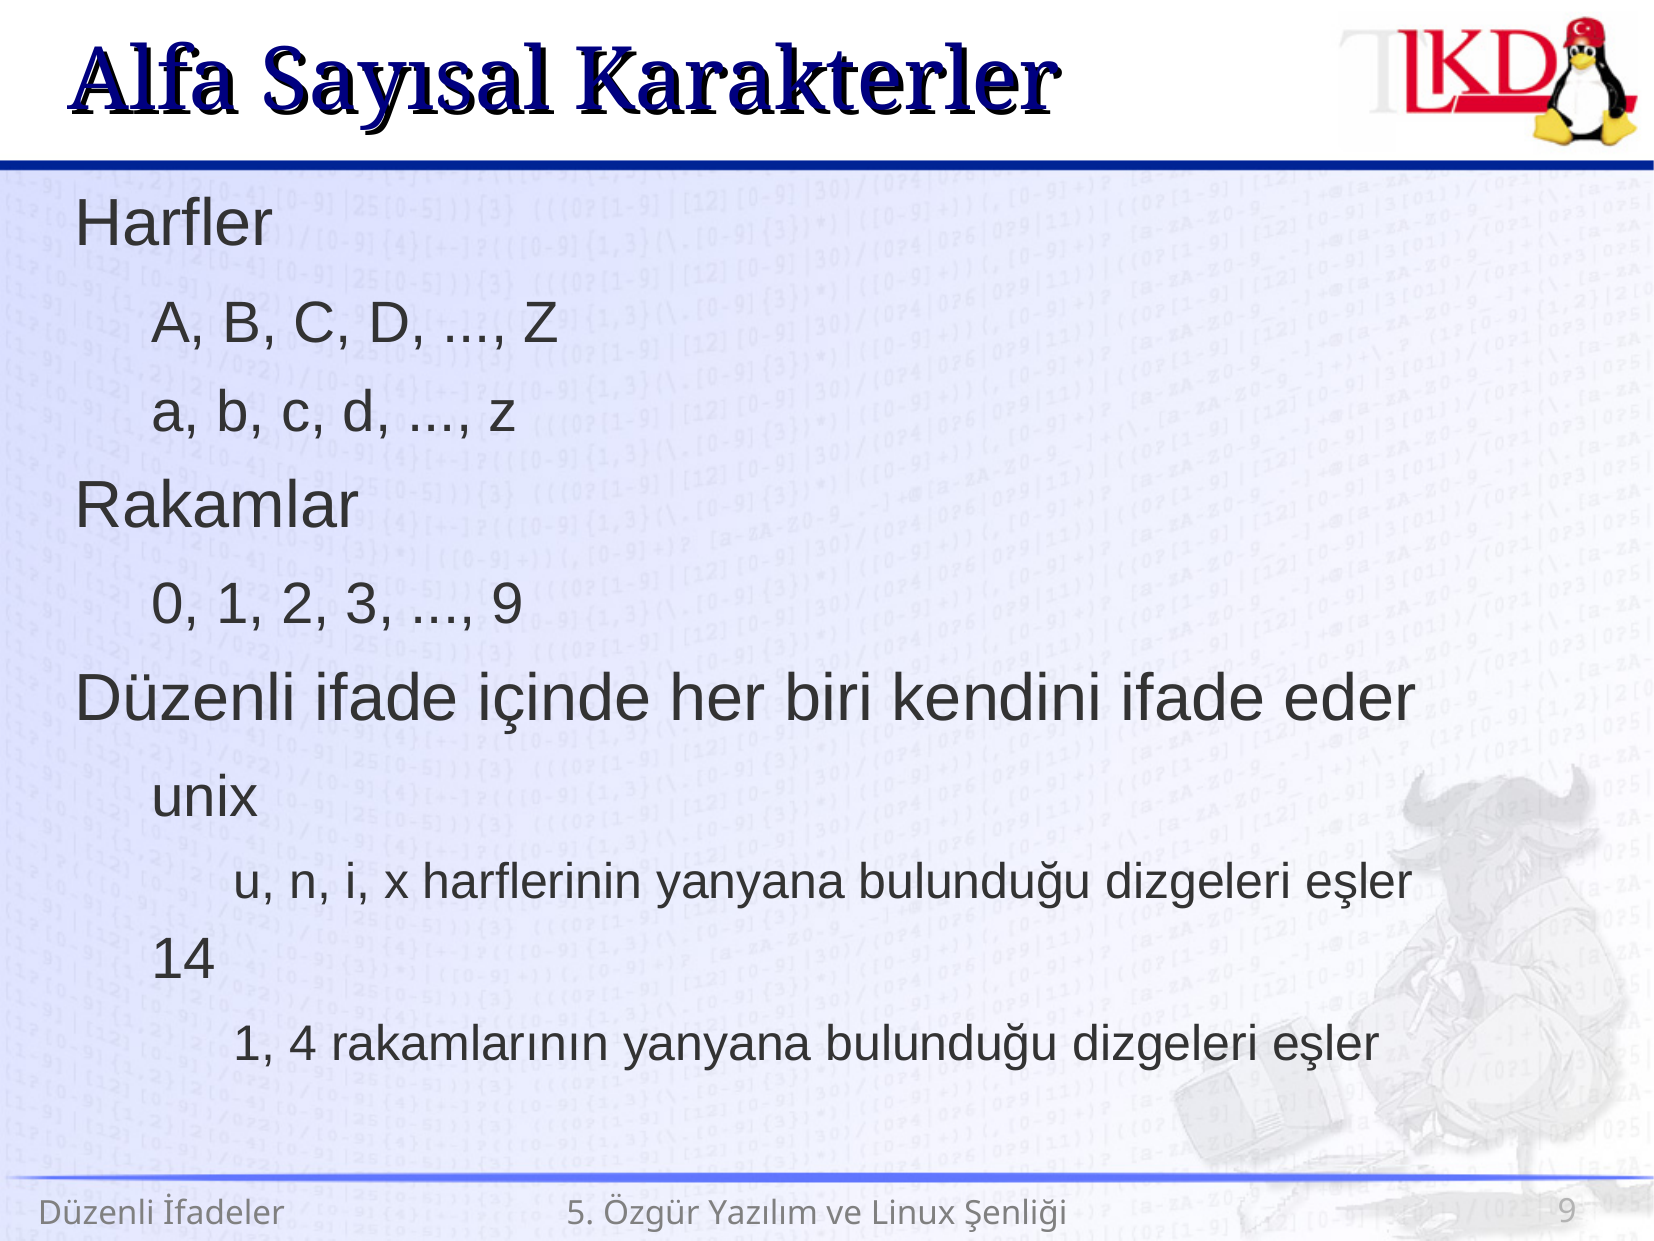

# Alfa Sayısal Karakterler
Harfler
A, B, C, D, ..., Z
a, b, c, d, ..., z
Rakamlar
0, 1, 2, 3, ..., 9
Düzenli ifade içinde her biri kendini ifade eder
unix
u, n, i, x harflerinin yanyana bulunduğu dizgeleri eşler
14
1, 4 rakamlarının yanyana bulunduğu dizgeleri eşler